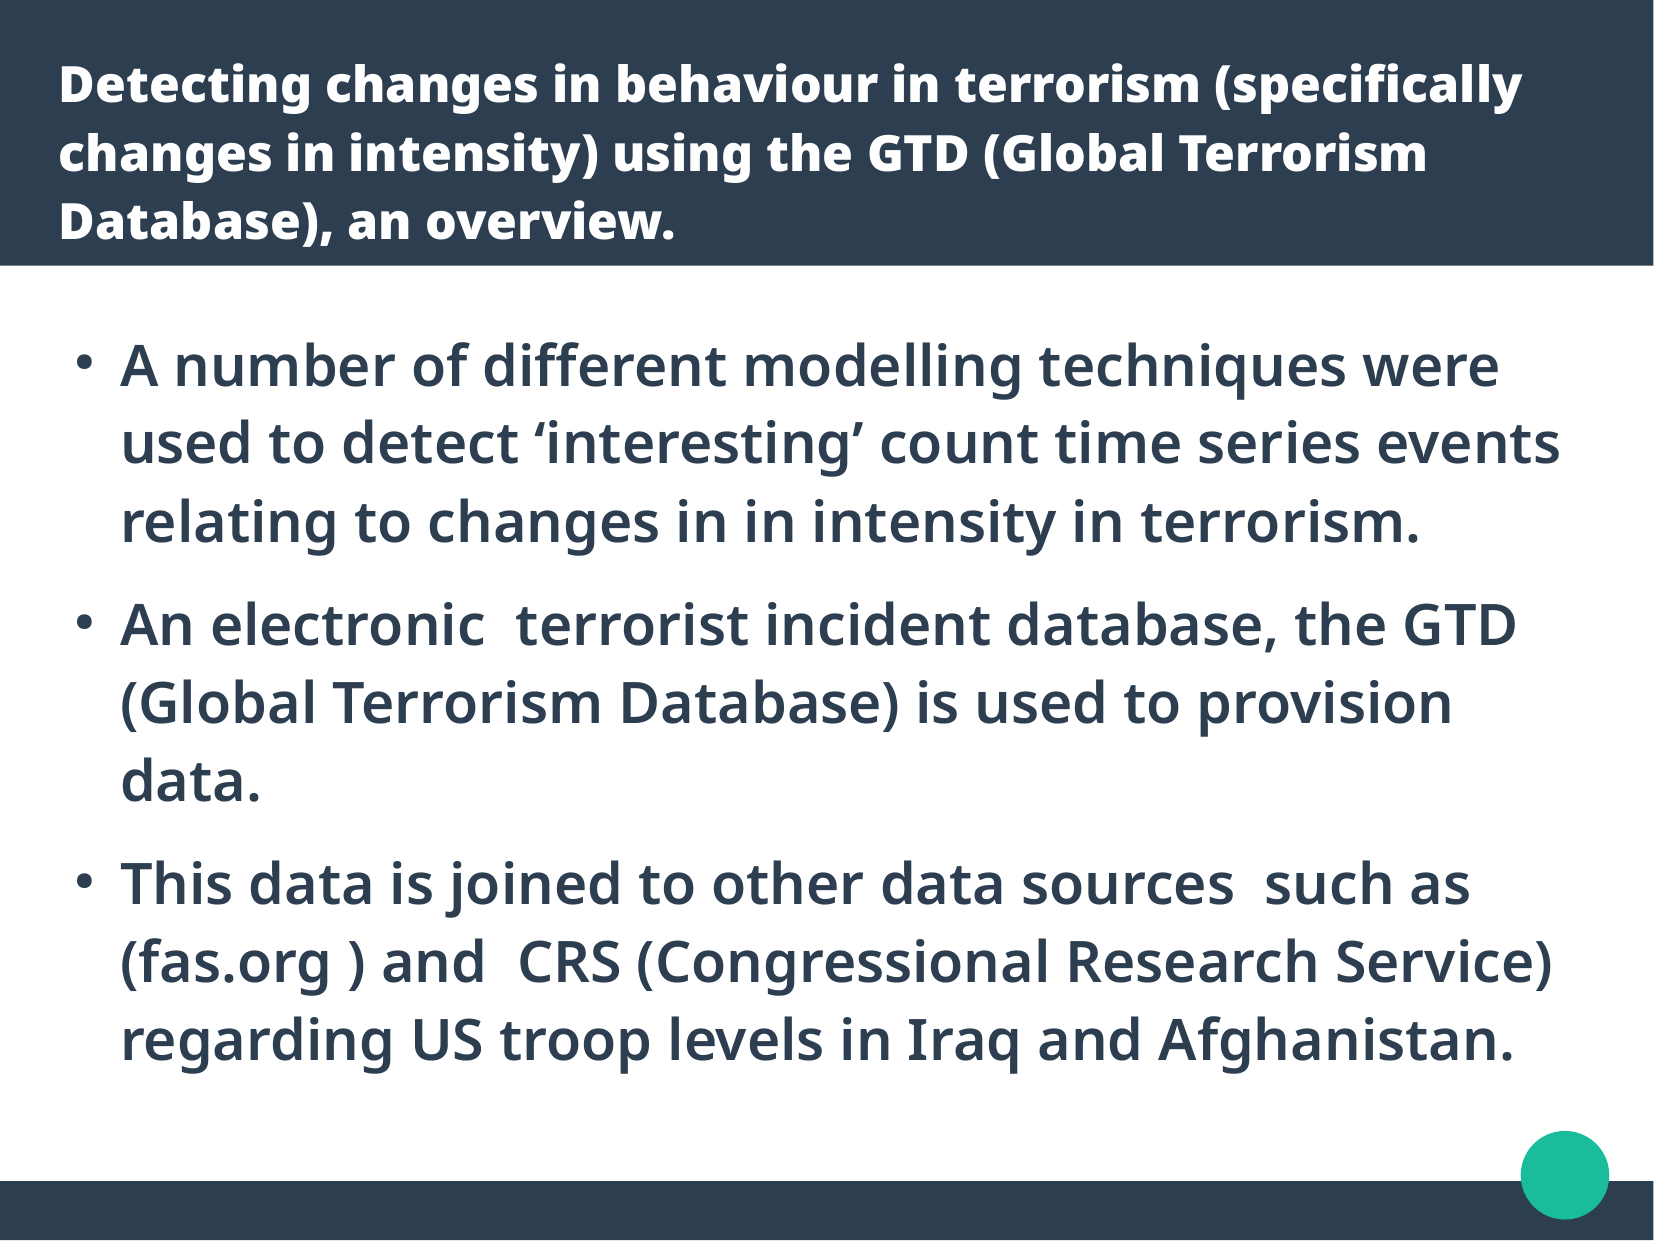

# Detecting changes in behaviour in terrorism (specifically changes in intensity) using the GTD (Global Terrorism Database), an overview.
A number of different modelling techniques were used to detect ‘interesting’ count time series events relating to changes in in intensity in terrorism.
An electronic terrorist incident database, the GTD (Global Terrorism Database) is used to provision data.
This data is joined to other data sources such as (fas.org ) and CRS (Congressional Research Service) regarding US troop levels in Iraq and Afghanistan.